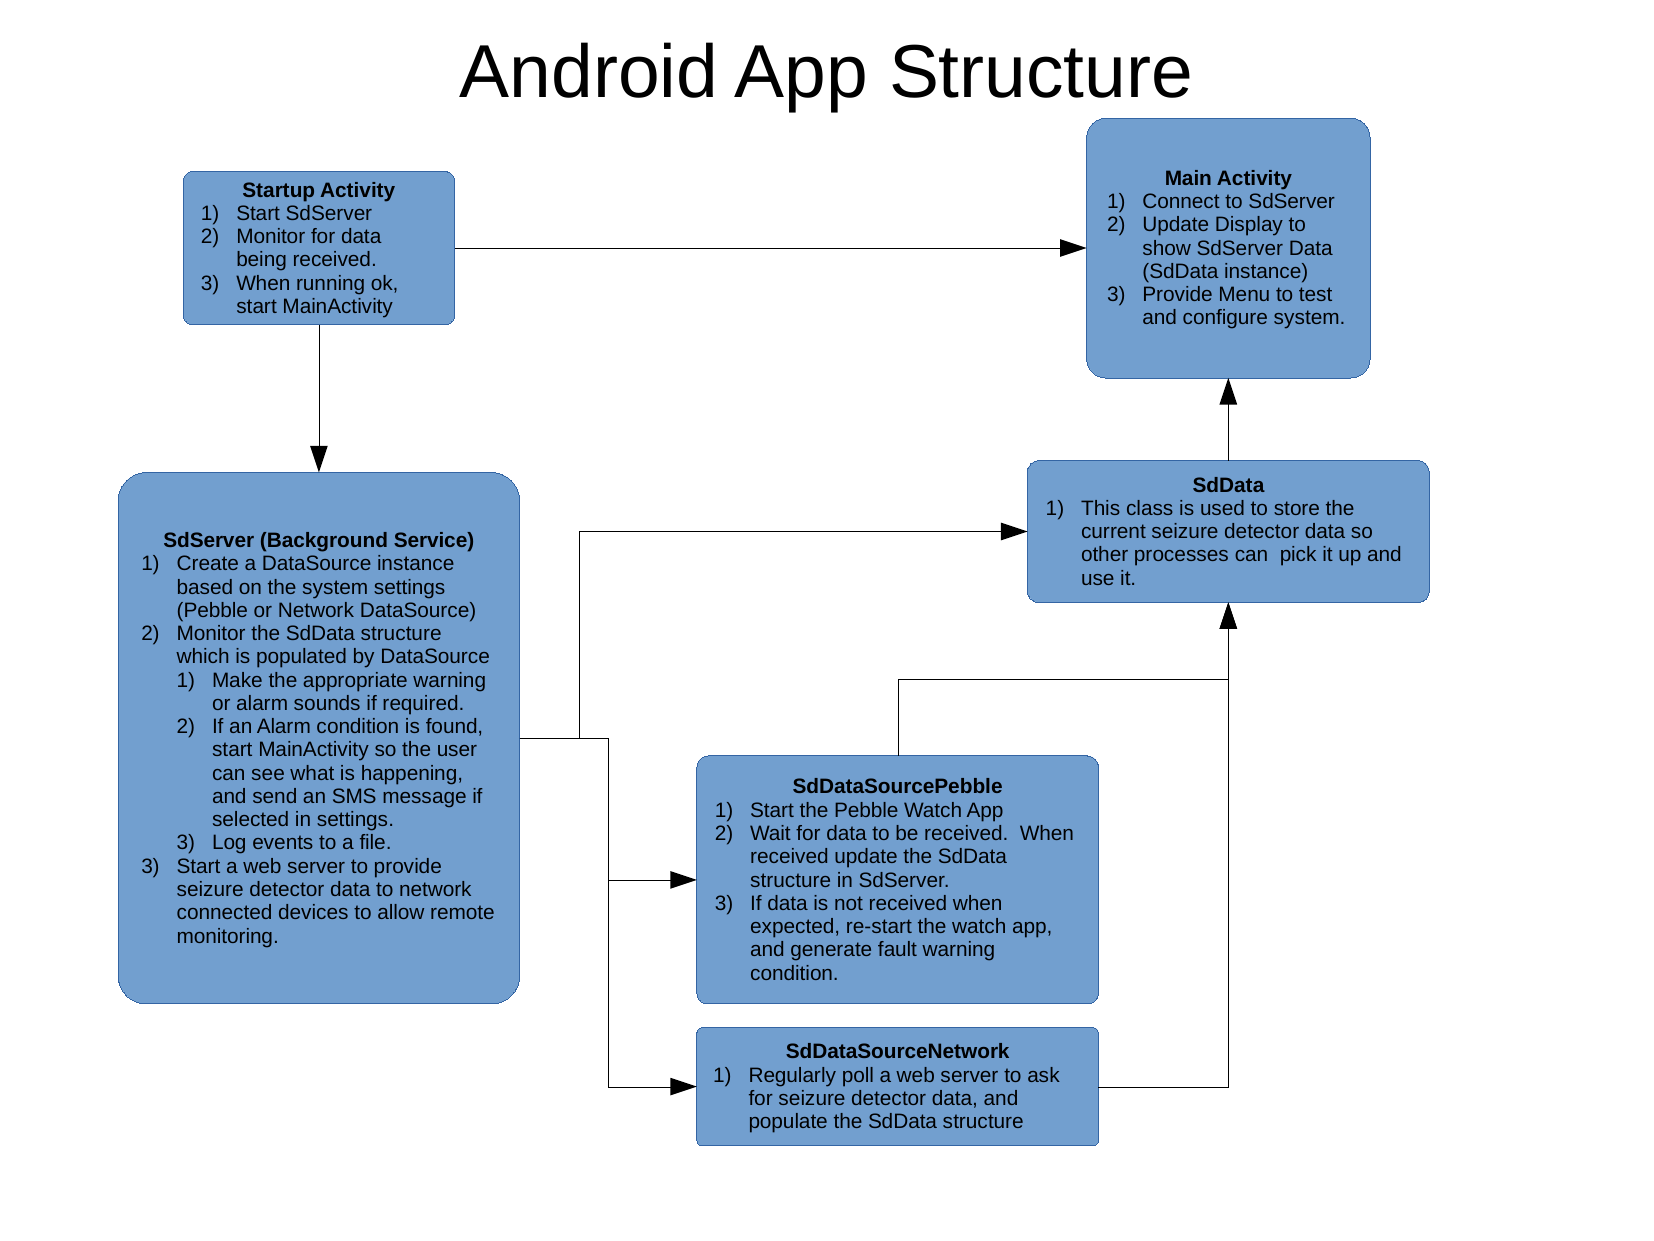

# Android App Structure
Main Activity
Connect to SdServer
Update Display to show SdServer Data (SdData instance)
Provide Menu to test and configure system.
Startup Activity
Start SdServer
Monitor for data being received.
When running ok, start MainActivity
SdData
This class is used to store the current seizure detector data so other processes can pick it up and use it.
SdServer (Background Service)
Create a DataSource instance based on the system settings (Pebble or Network DataSource)
Monitor the SdData structure which is populated by DataSource
Make the appropriate warning or alarm sounds if required.
If an Alarm condition is found, start MainActivity so the user can see what is happening, and send an SMS message if selected in settings.
Log events to a file.
Start a web server to provide seizure detector data to network connected devices to allow remote monitoring.
SdDataSourcePebble
Start the Pebble Watch App
Wait for data to be received. When received update the SdData structure in SdServer.
If data is not received when expected, re-start the watch app, and generate fault warning condition.
SdDataSourceNetwork
Regularly poll a web server to ask for seizure detector data, and populate the SdData structure